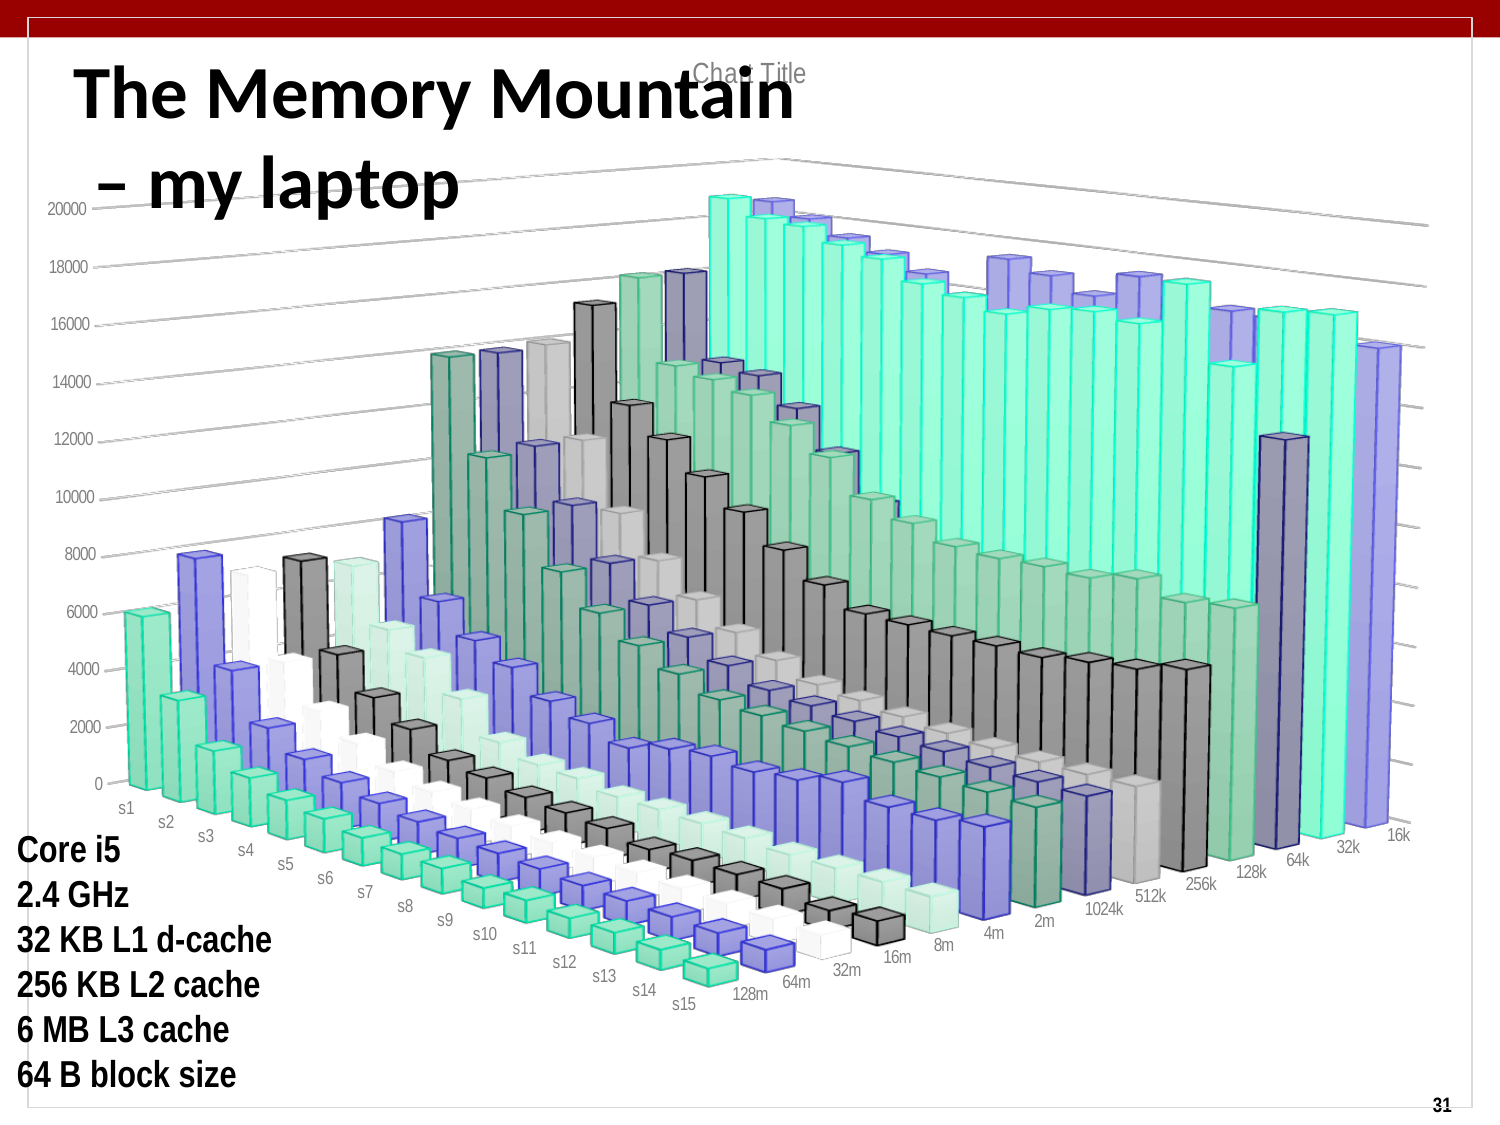

[unsupported chart]
# The Memory Mountain – my laptop
Core i5
2.4 GHz
32 KB L1 d-cache
256 KB L2 cache
6 MB L3 cache
64 B block size